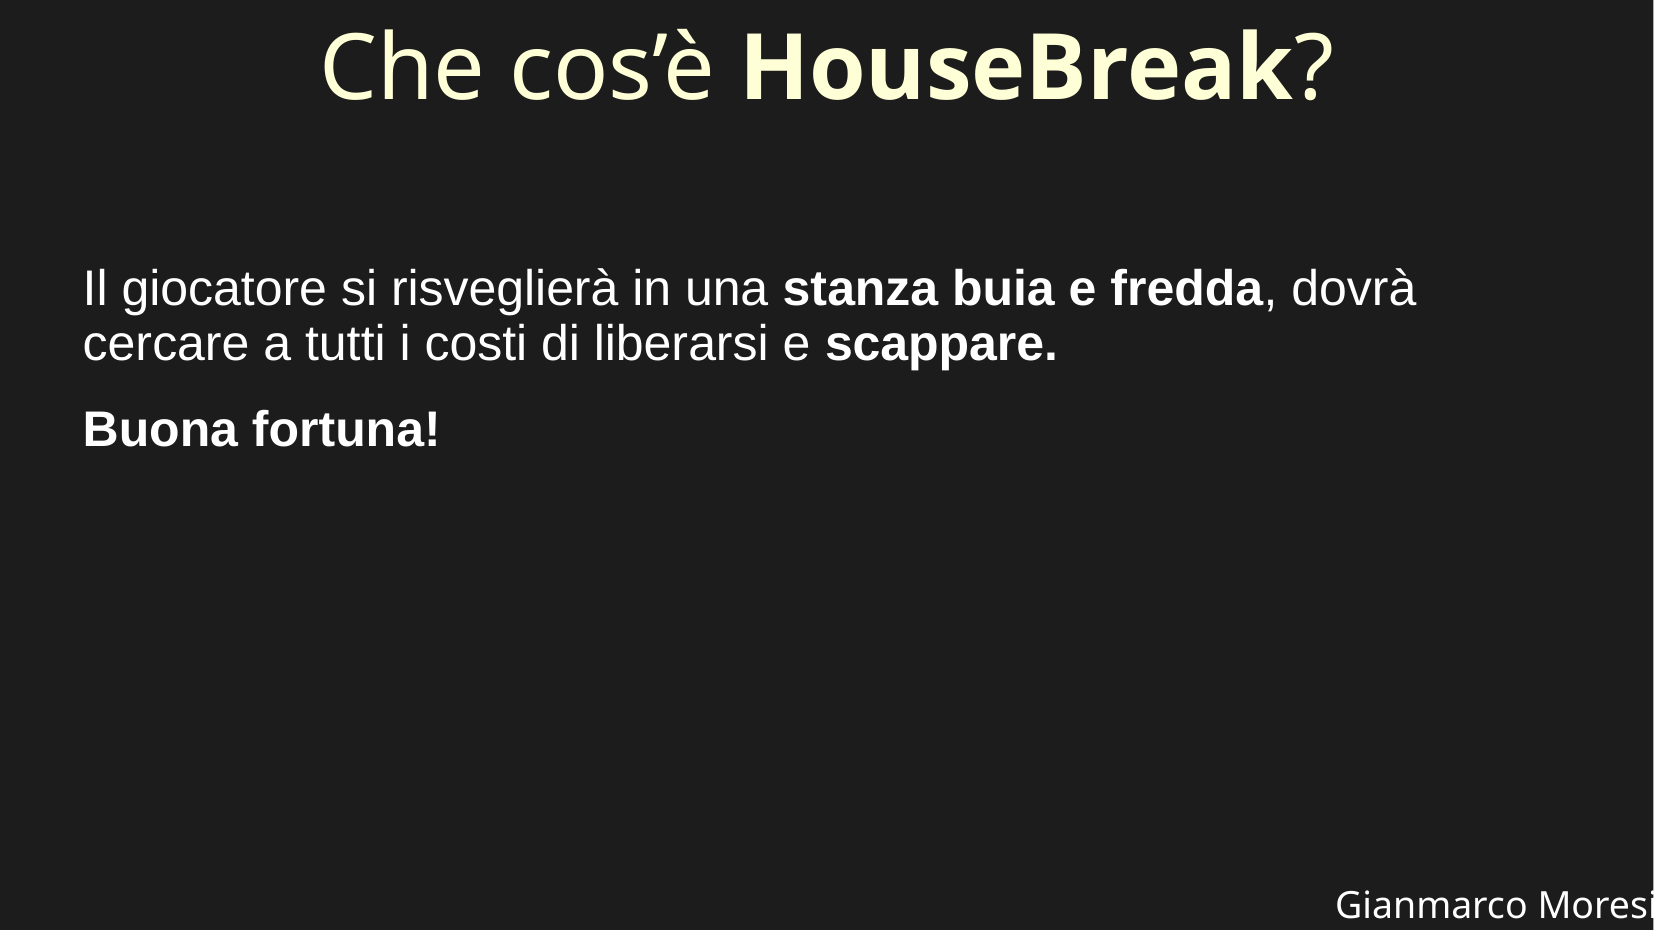

# Che cos’è HouseBreak?
Il giocatore si risveglierà in una stanza buia e fredda, dovrà cercare a tutti i costi di liberarsi e scappare.
Buona fortuna!
Gianmarco Moresi